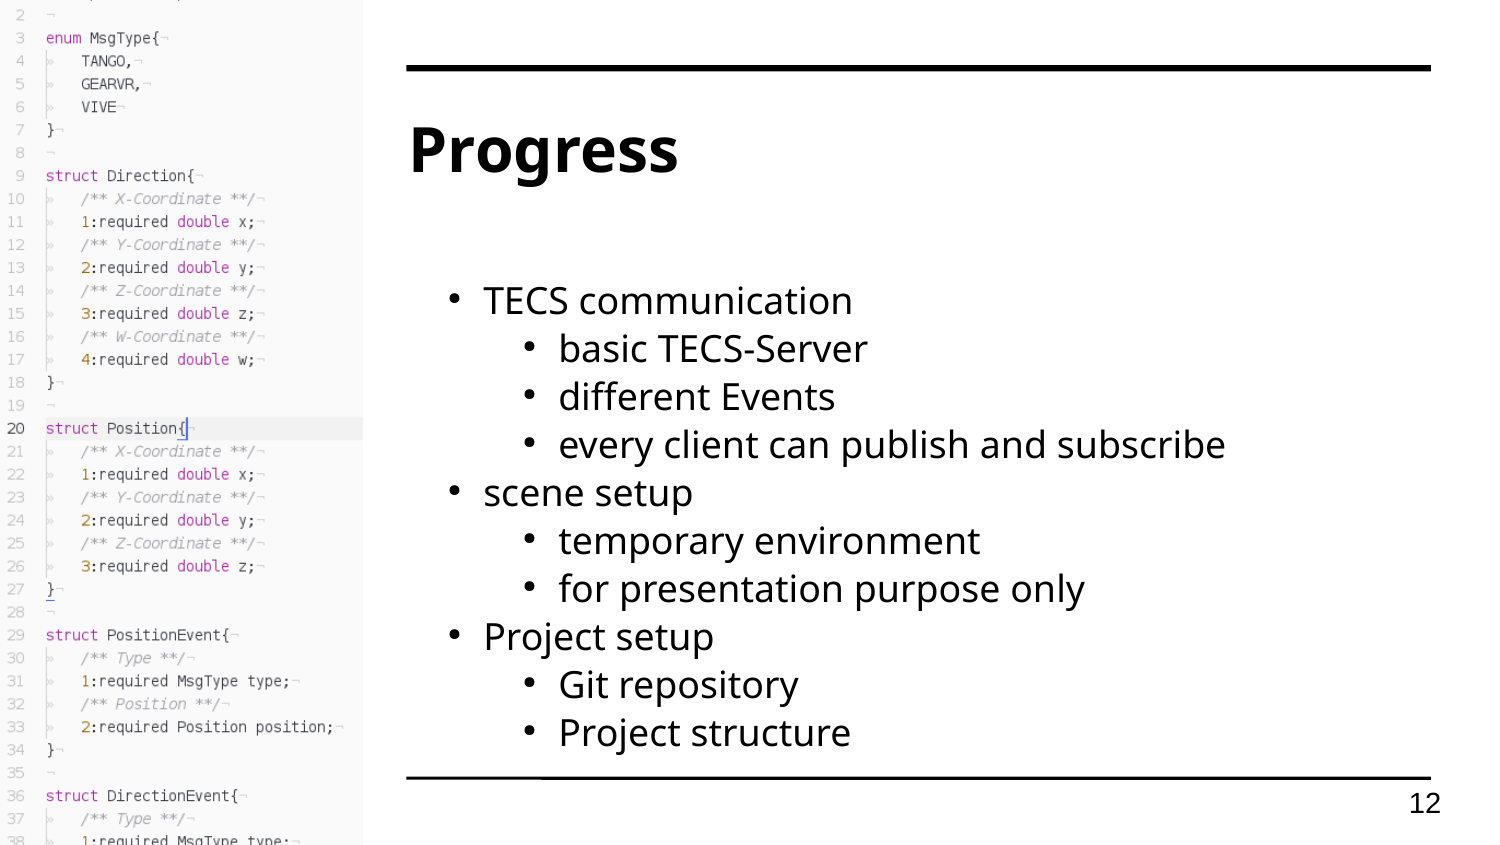

# Progress
TECS communication
basic TECS-Server
different Events
every client can publish and subscribe
scene setup
temporary environment
for presentation purpose only
Project setup
Git repository
Project structure
12